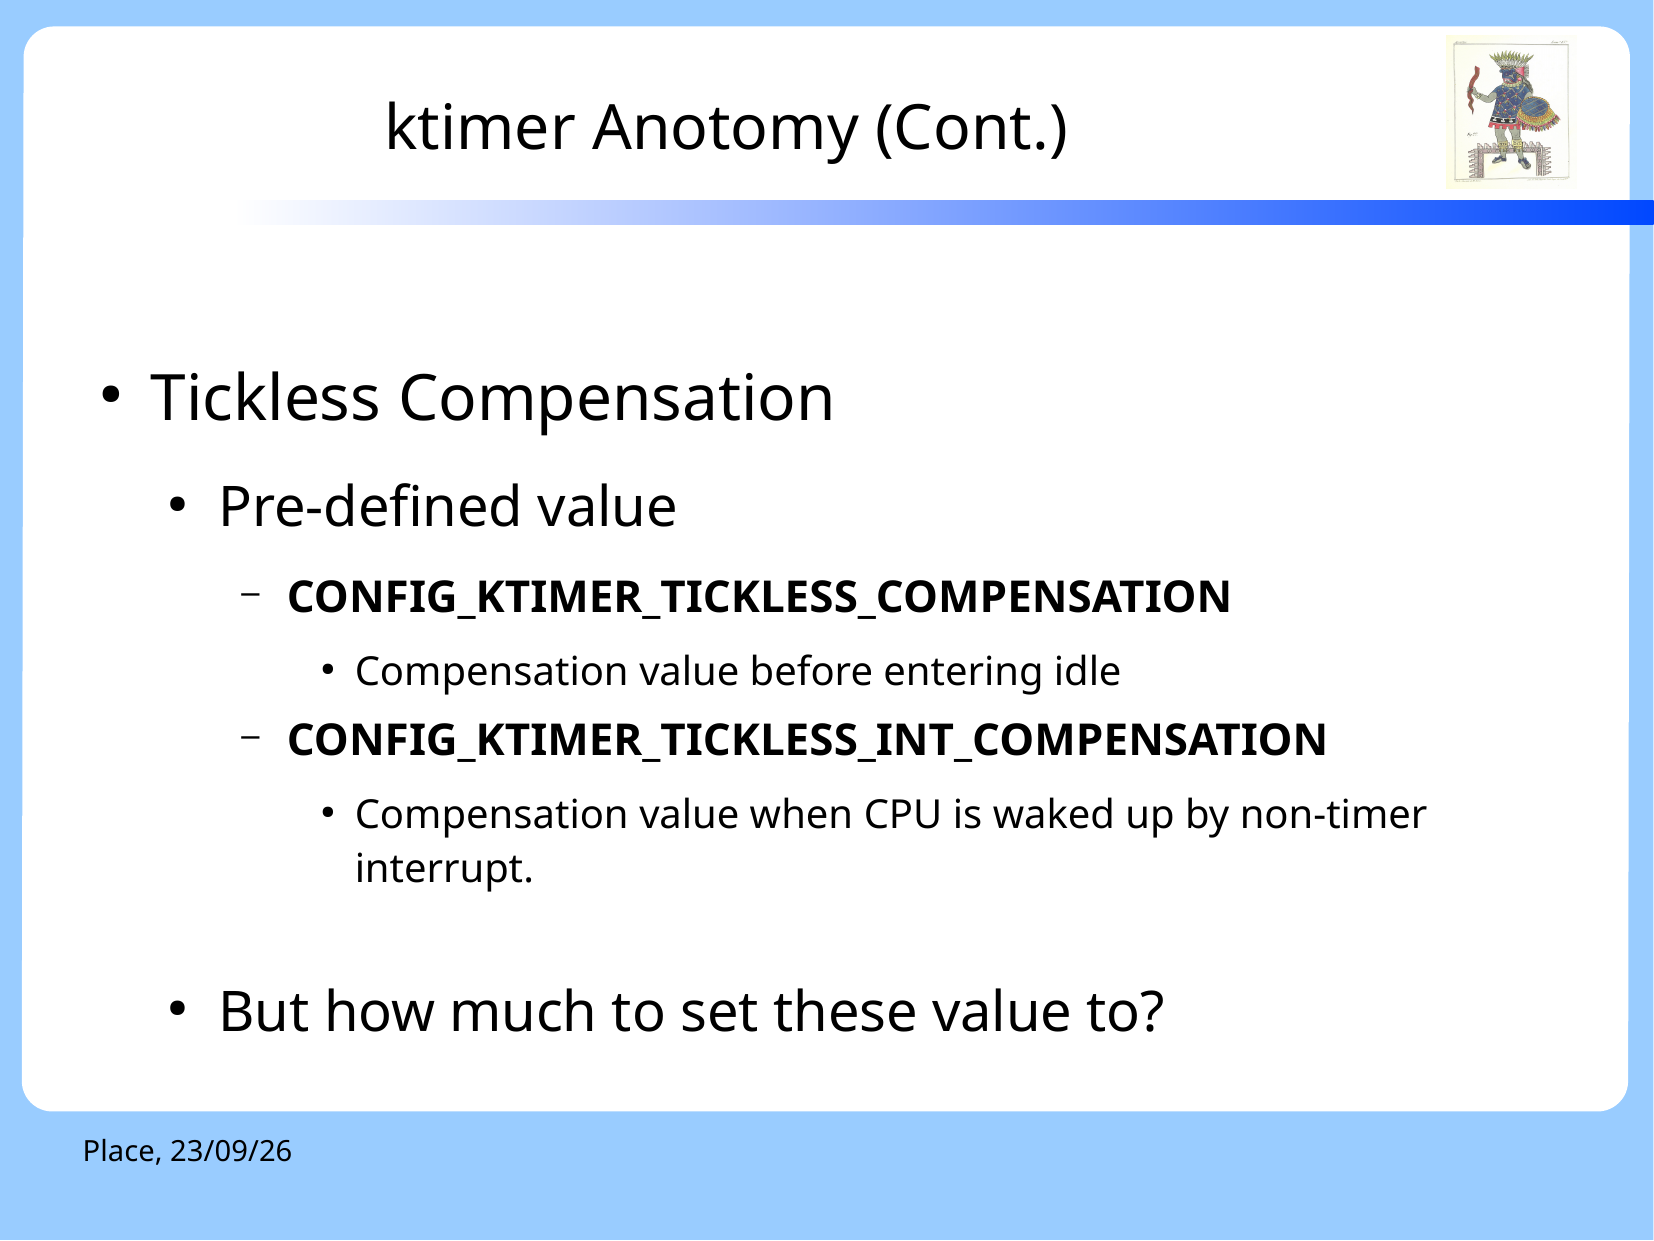

# ktimer Anotomy (Cont.)
Tickless Compensation
Pre-defined value
CONFIG_KTIMER_TICKLESS_COMPENSATION
Compensation value before entering idle
CONFIG_KTIMER_TICKLESS_INT_COMPENSATION
Compensation value when CPU is waked up by non-timer interrupt.
But how much to set these value to?